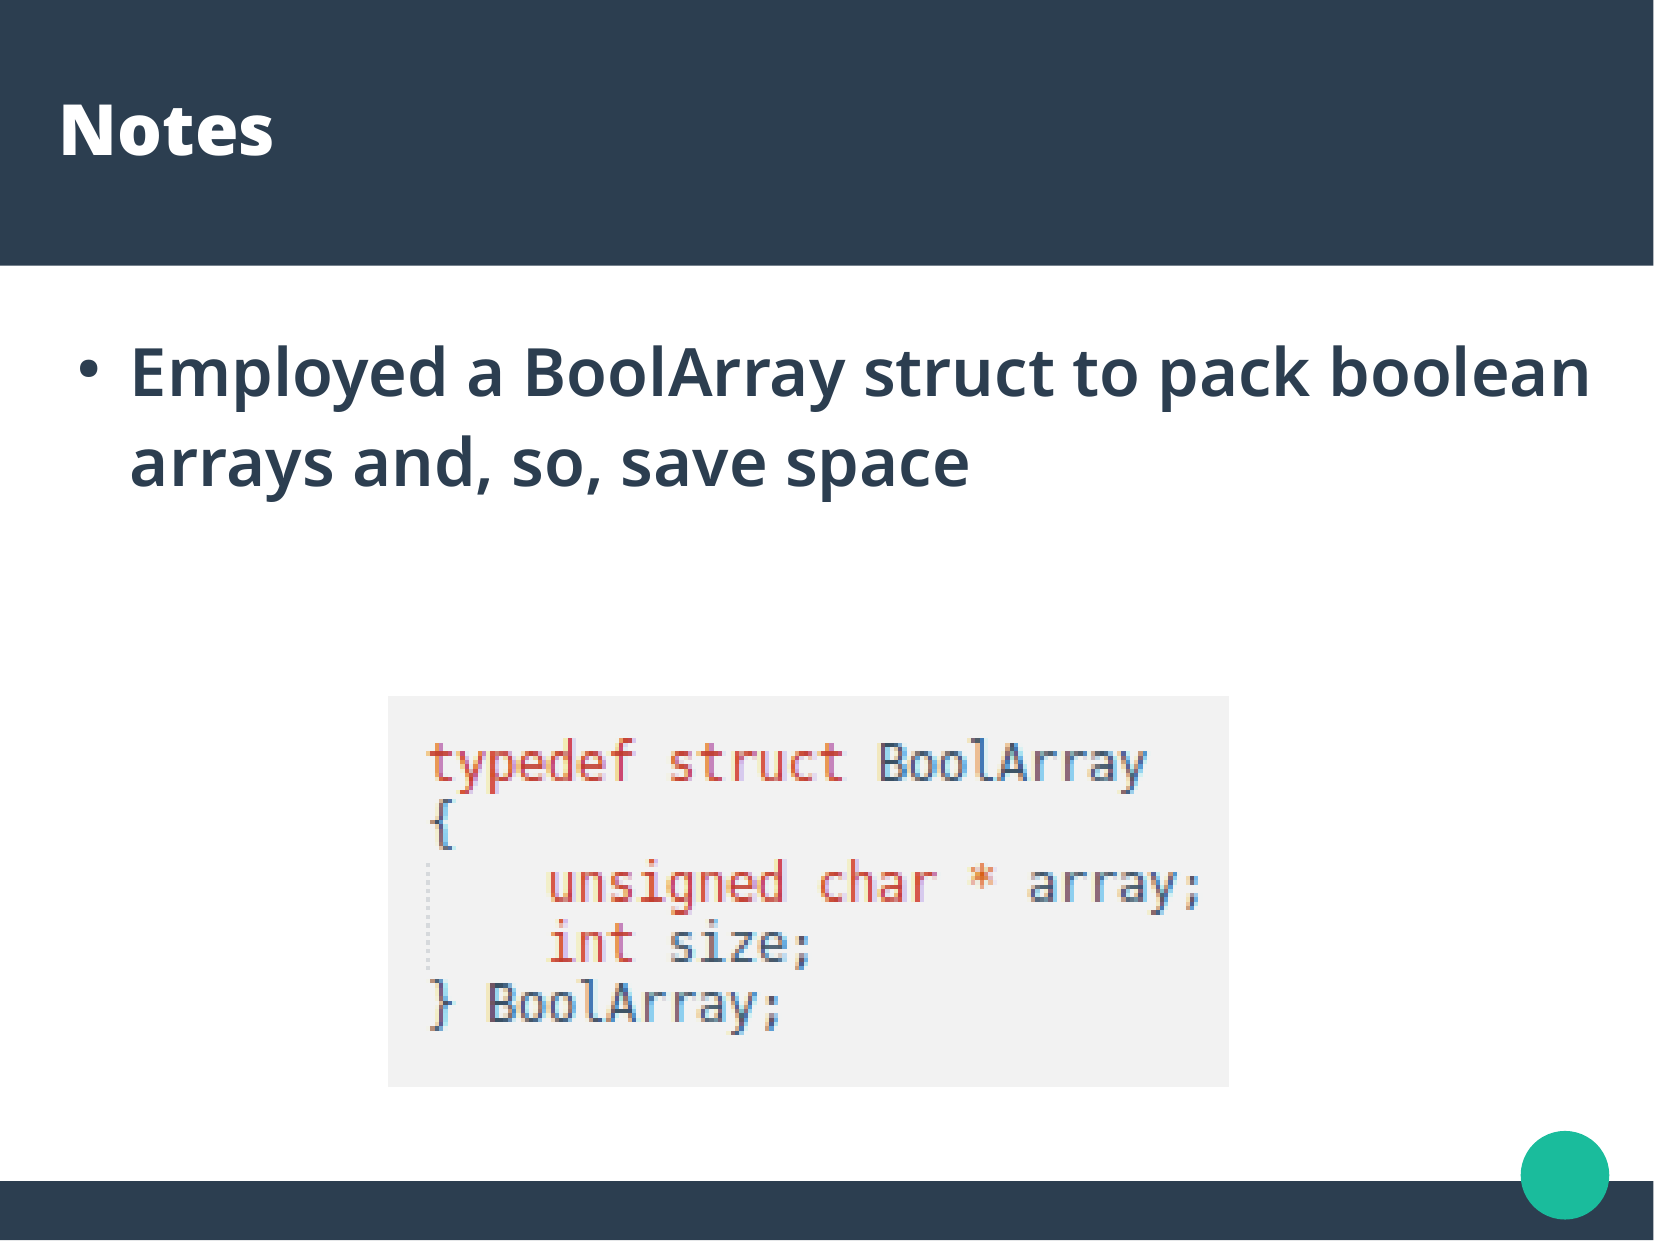

# Notes
Employed a BoolArray struct to pack boolean arrays and, so, save space